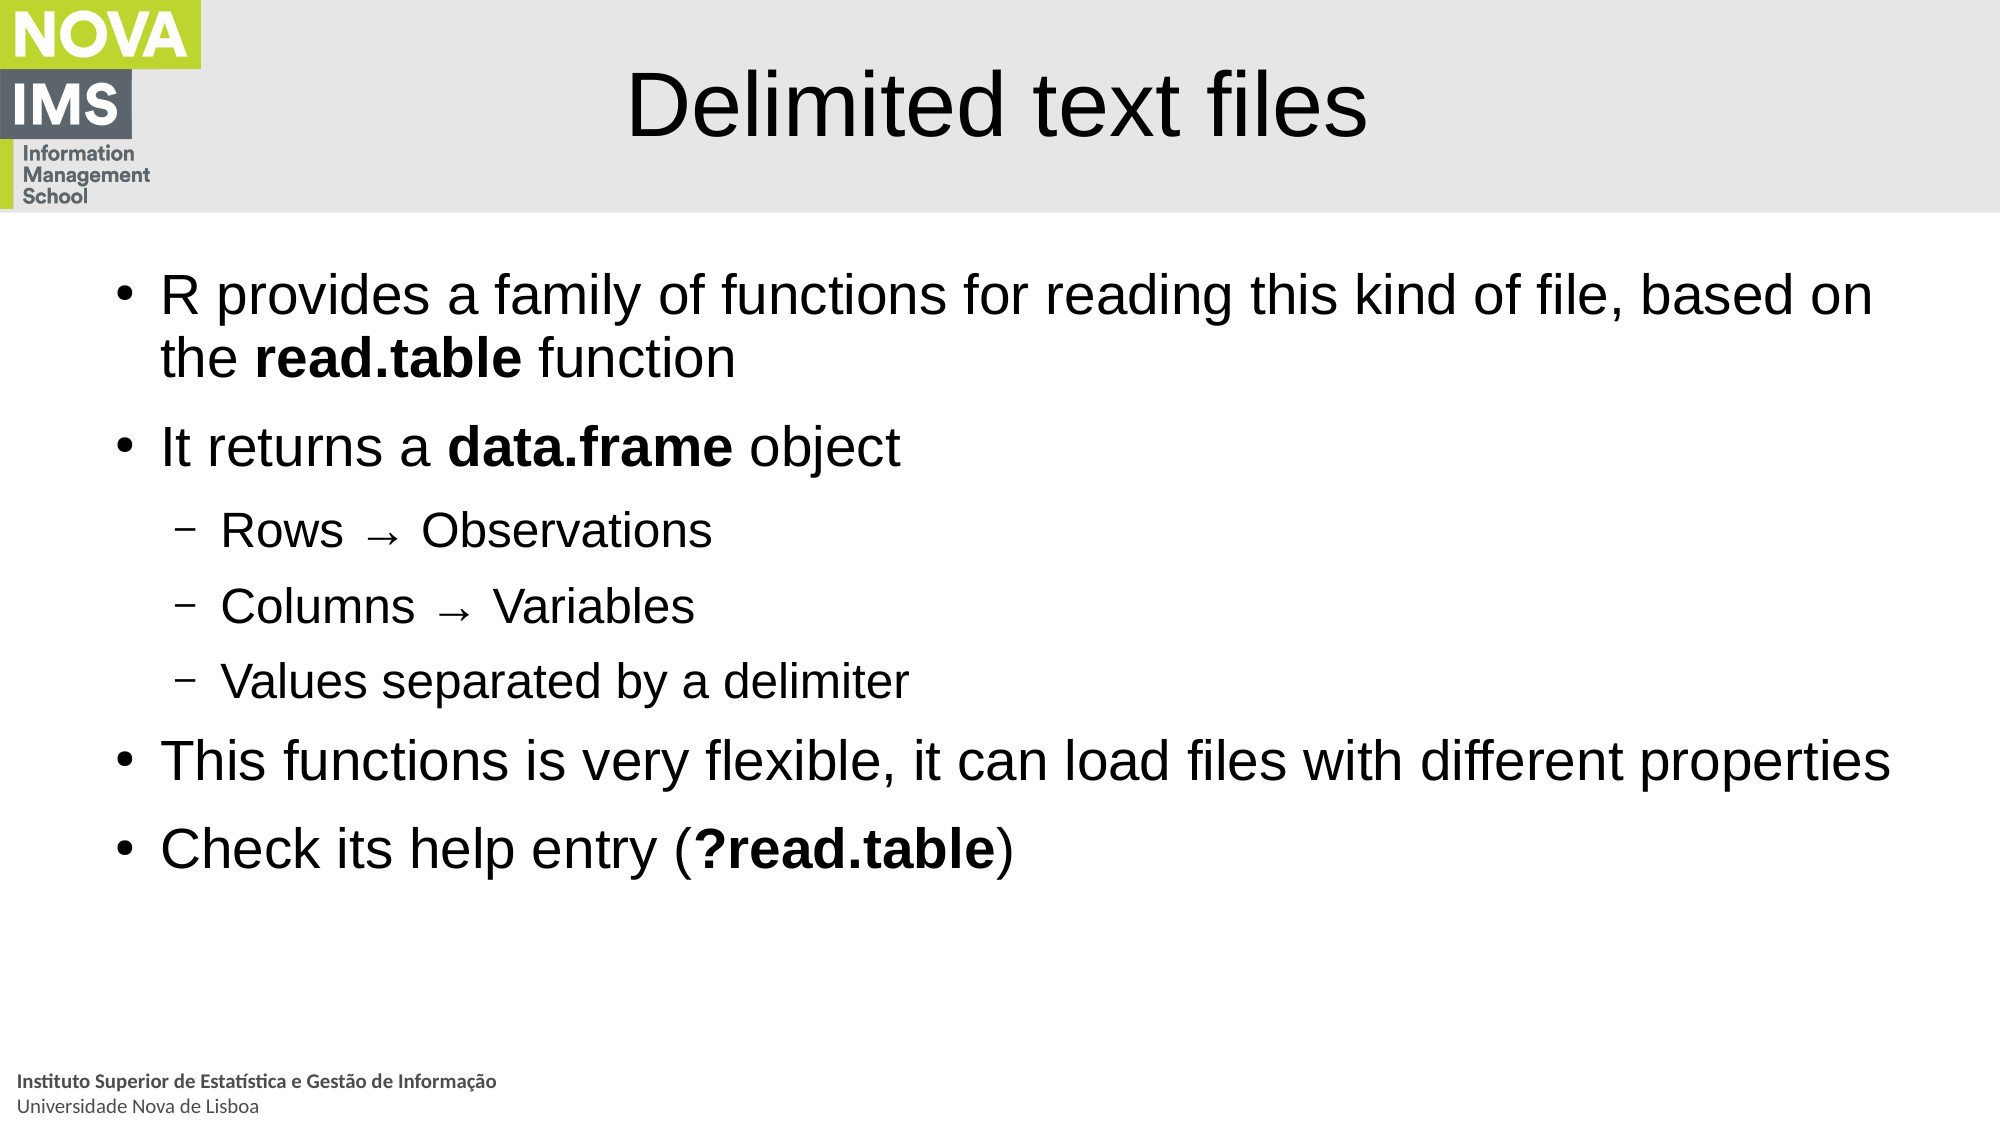

# Delimited text files
R provides a family of functions for reading this kind of file, based on the read.table function
It returns a data.frame object
Rows → Observations
Columns → Variables
Values separated by a delimiter
This functions is very flexible, it can load files with different properties
Check its help entry (?read.table)